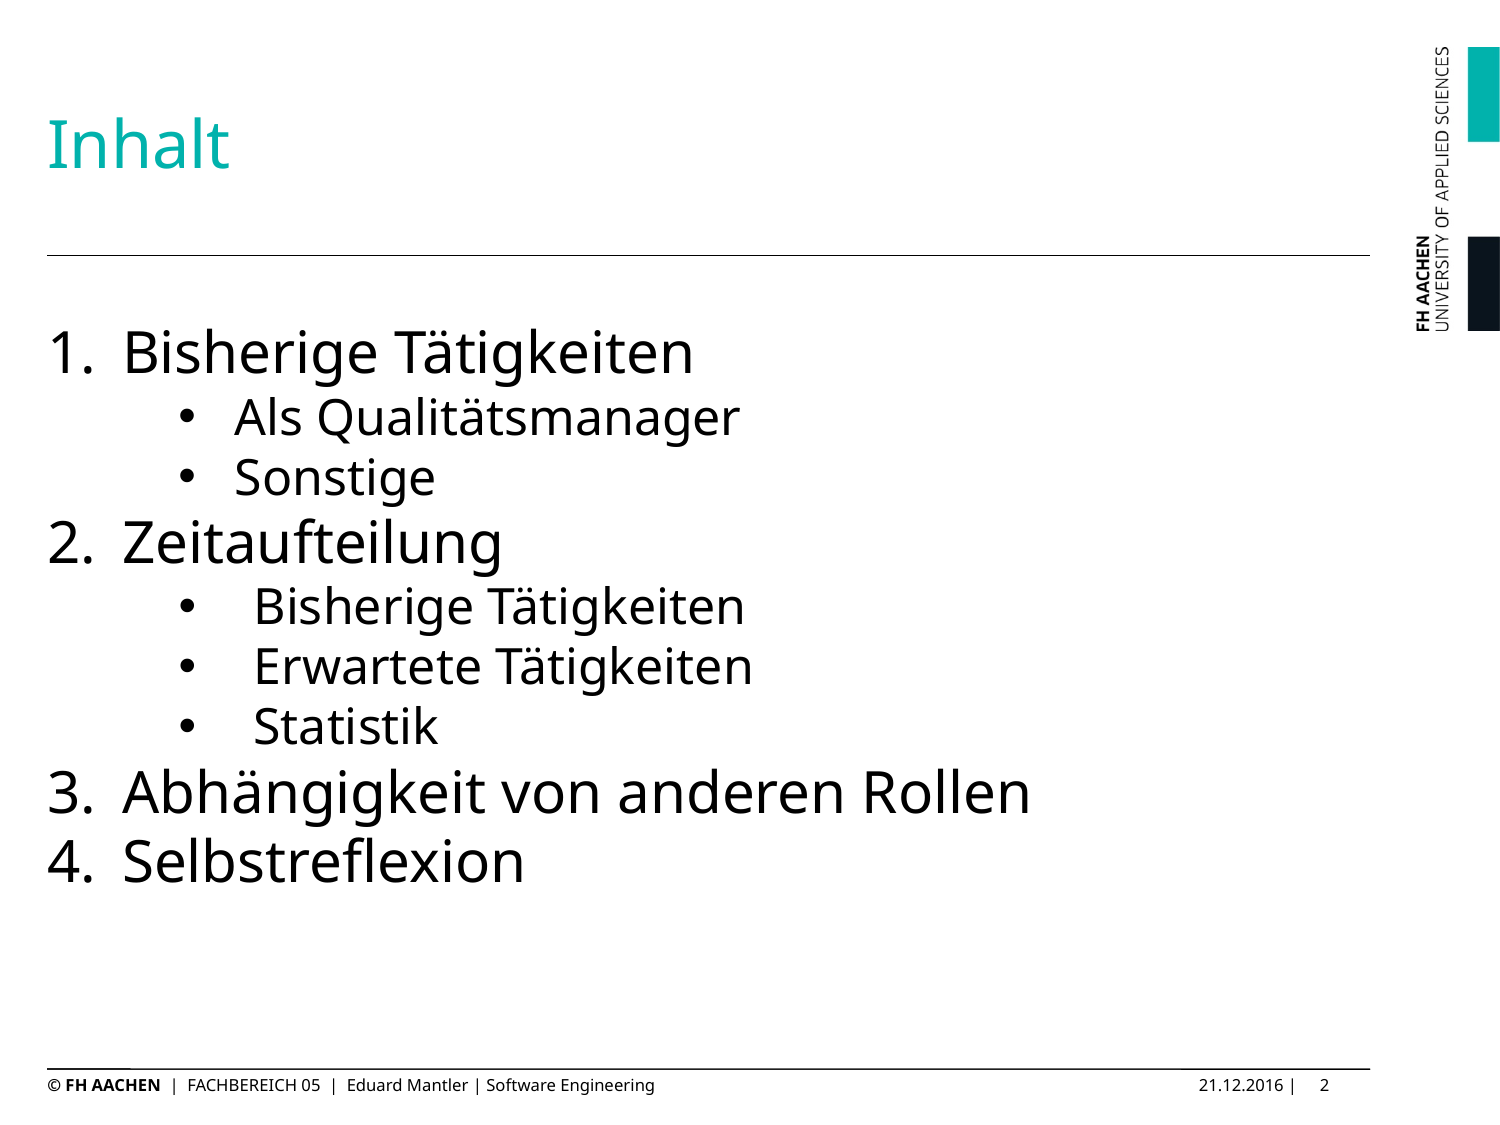

# Inhalt
Bisherige Tätigkeiten
Als Qualitätsmanager
Sonstige
Zeitaufteilung
Bisherige Tätigkeiten
Erwartete Tätigkeiten
Statistik
Abhängigkeit von anderen Rollen
Selbstreflexion
© FH AACHEN | FACHBEREICH 05 | Eduard Mantler | Software Engineering
21.12.2016 |
2